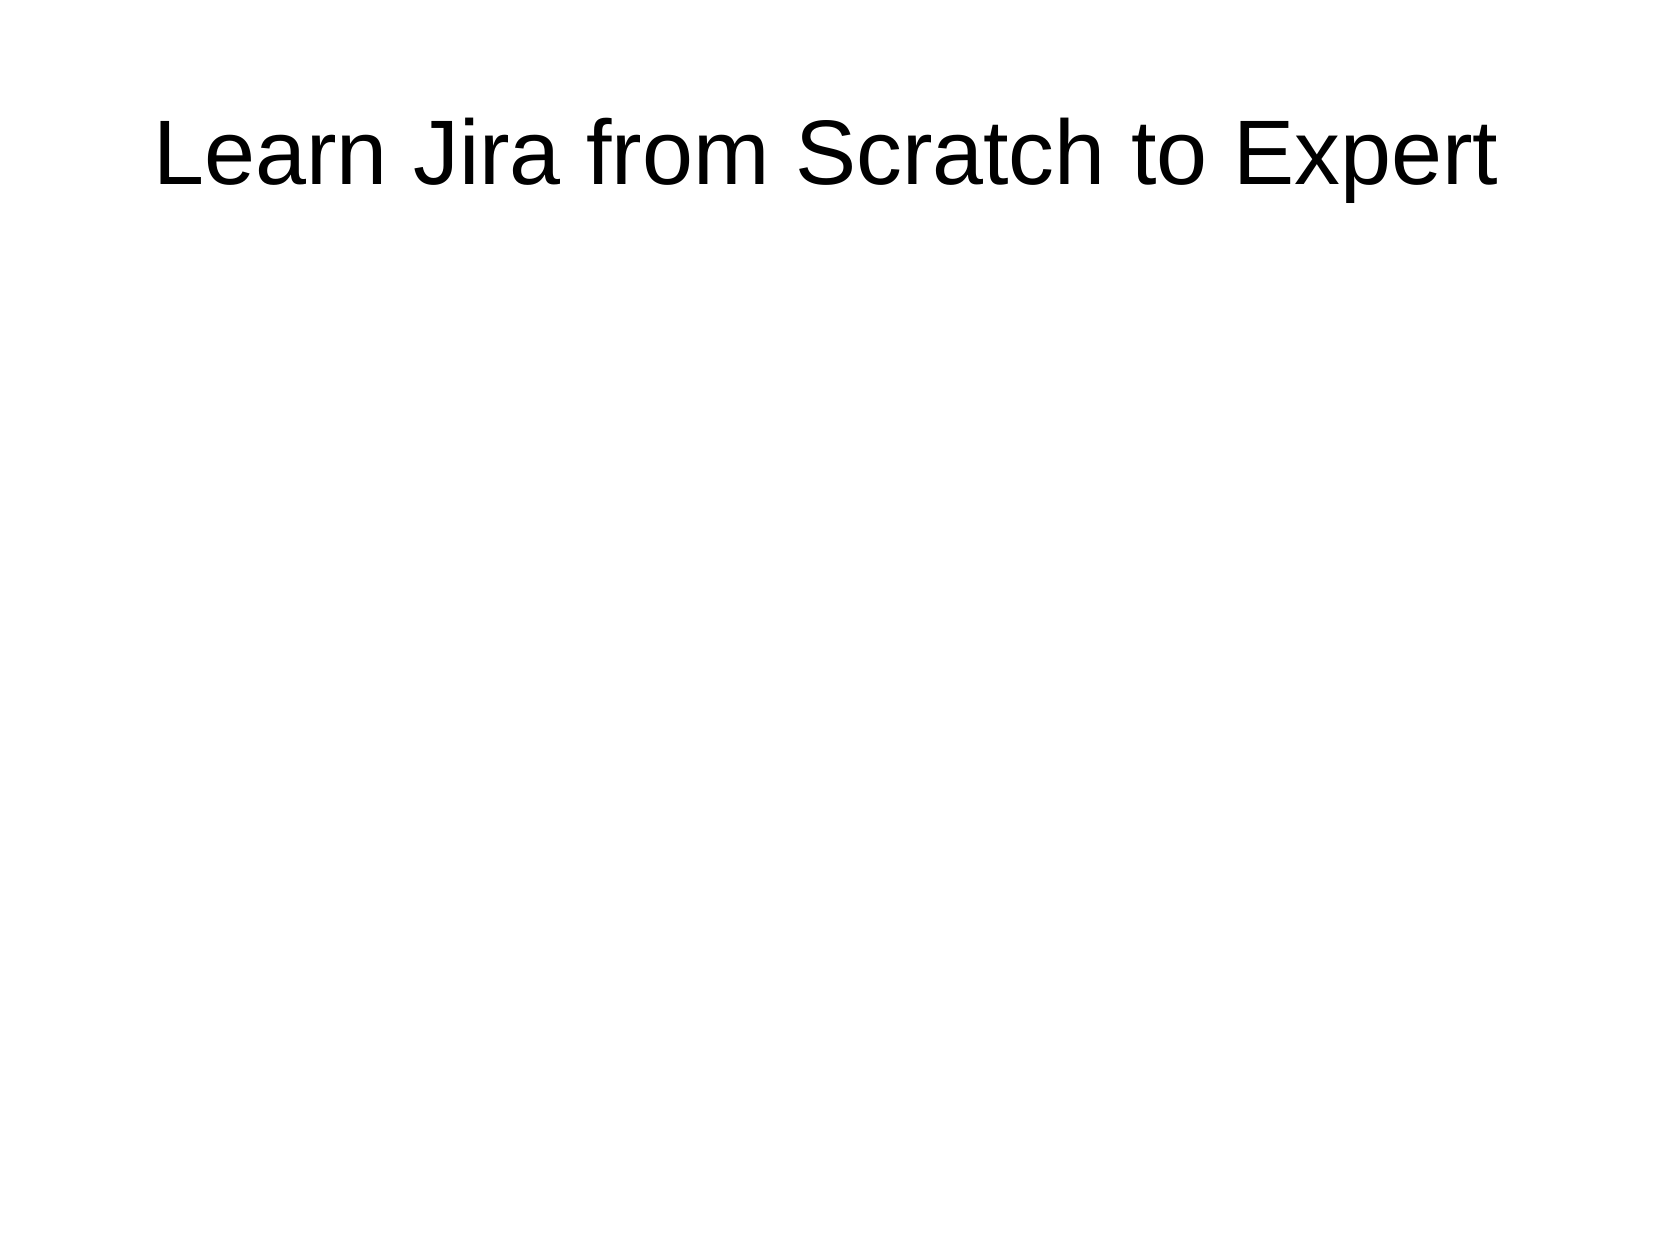

# Learn Jira from Scratch to Expert